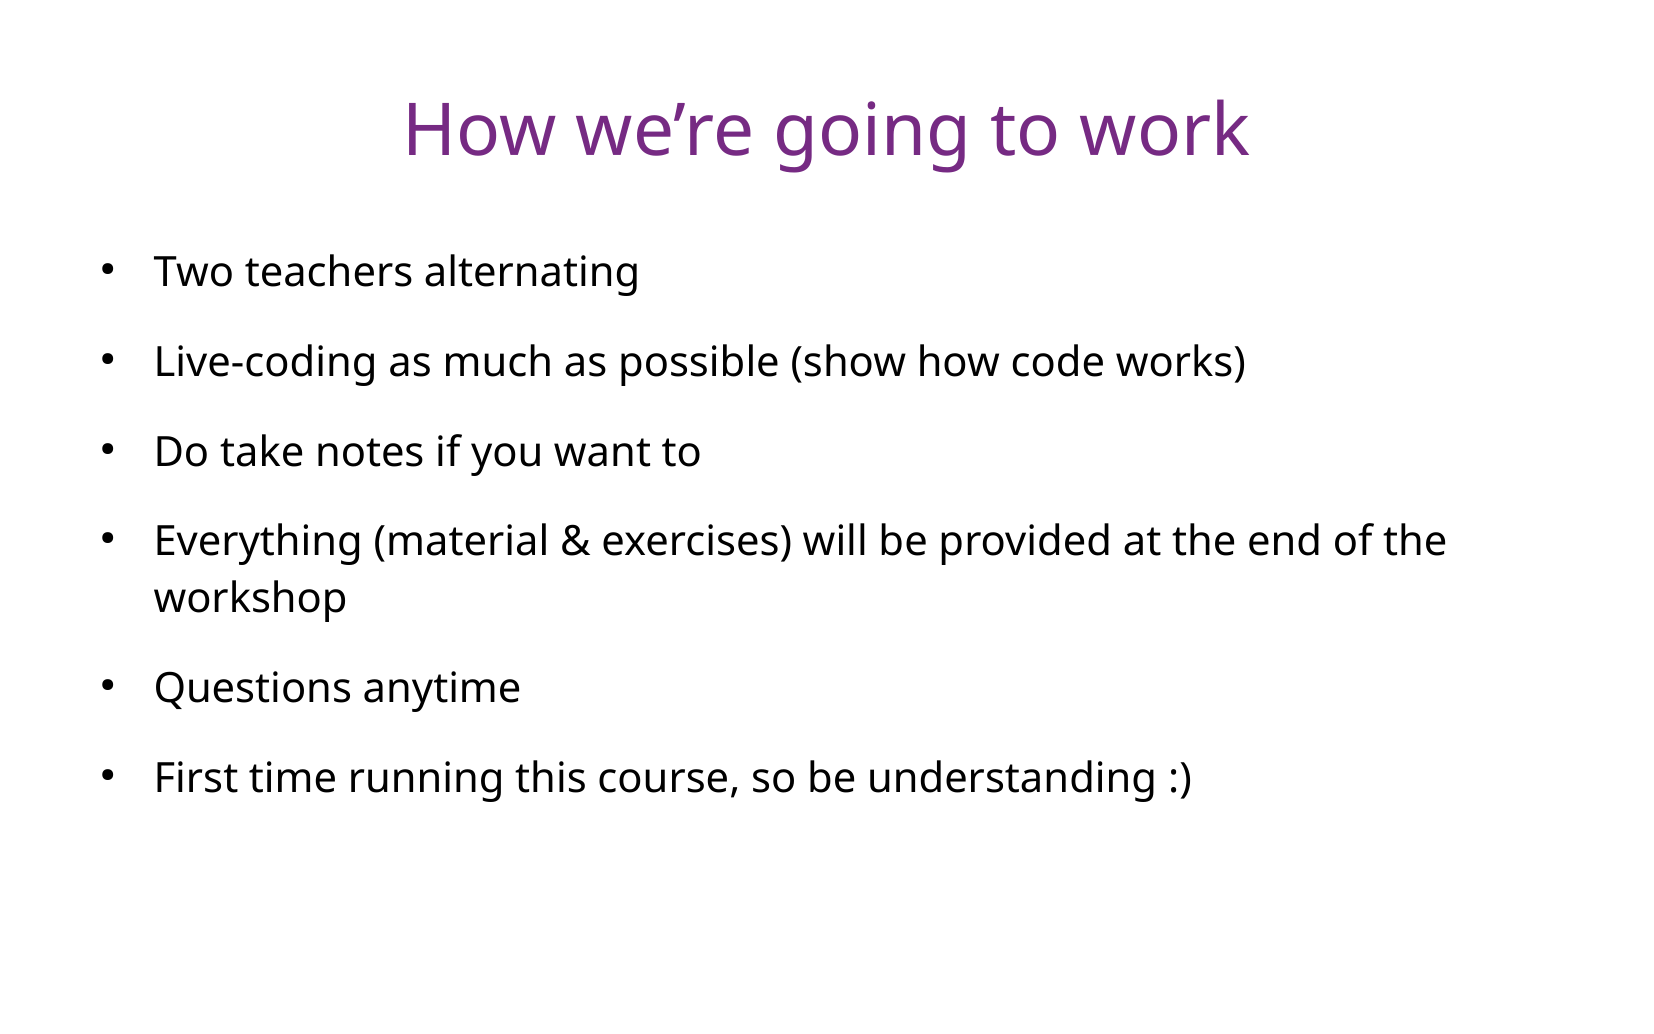

# How we’re going to work
Two teachers alternating
Live-coding as much as possible (show how code works)
Do take notes if you want to
Everything (material & exercises) will be provided at the end of the workshop
Questions anytime
First time running this course, so be understanding :)